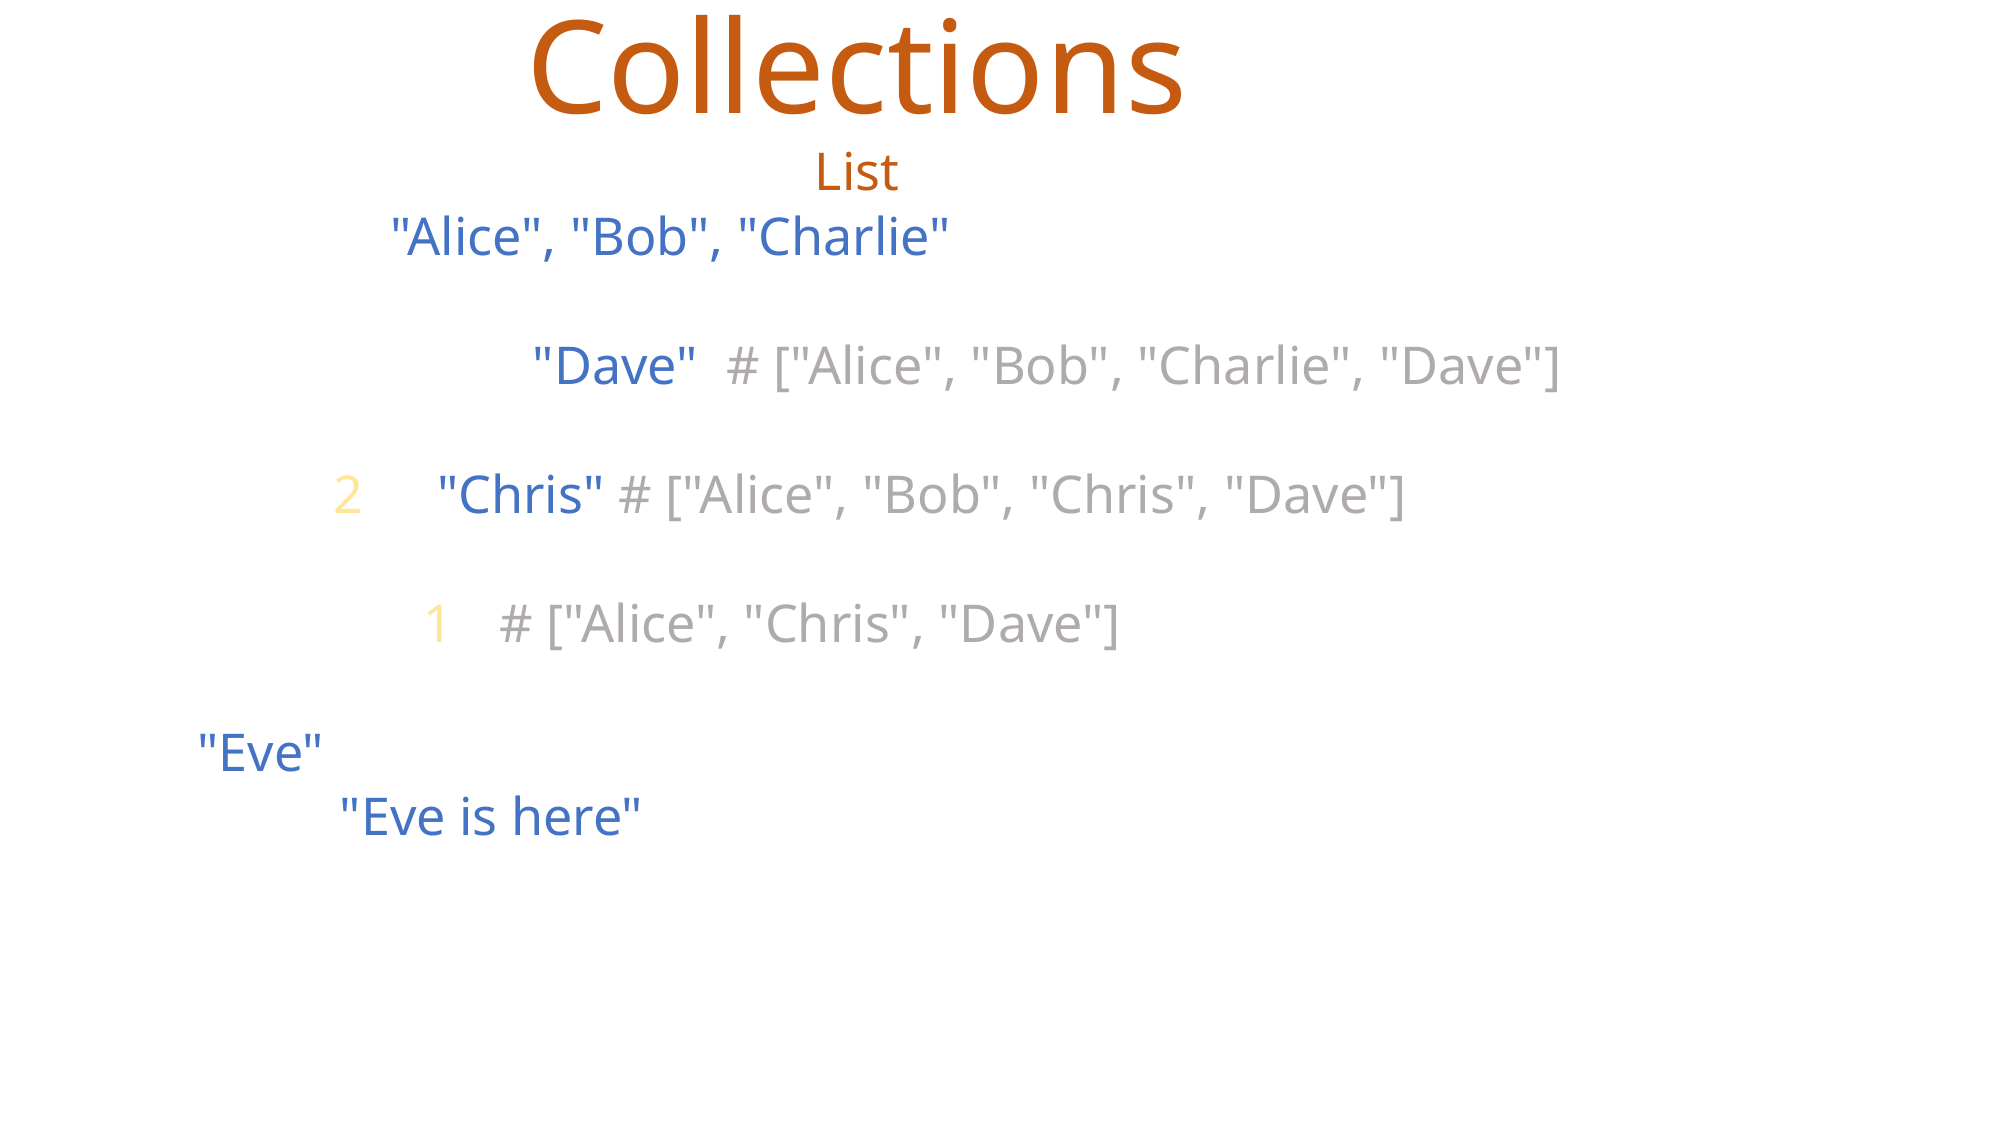

# Collections
List
names = ["Alice", "Bob", "Charlie"]
names.append("Dave") # ["Alice", "Bob", "Charlie", "Dave"]
names[2] = "Chris" # ["Alice", "Bob", "Chris", "Dave"]
del(names[1]) # ["Alice", "Chris", "Dave"]
if "Eve" in names:
 print("Eve is here")
for name in names:
 print(name)